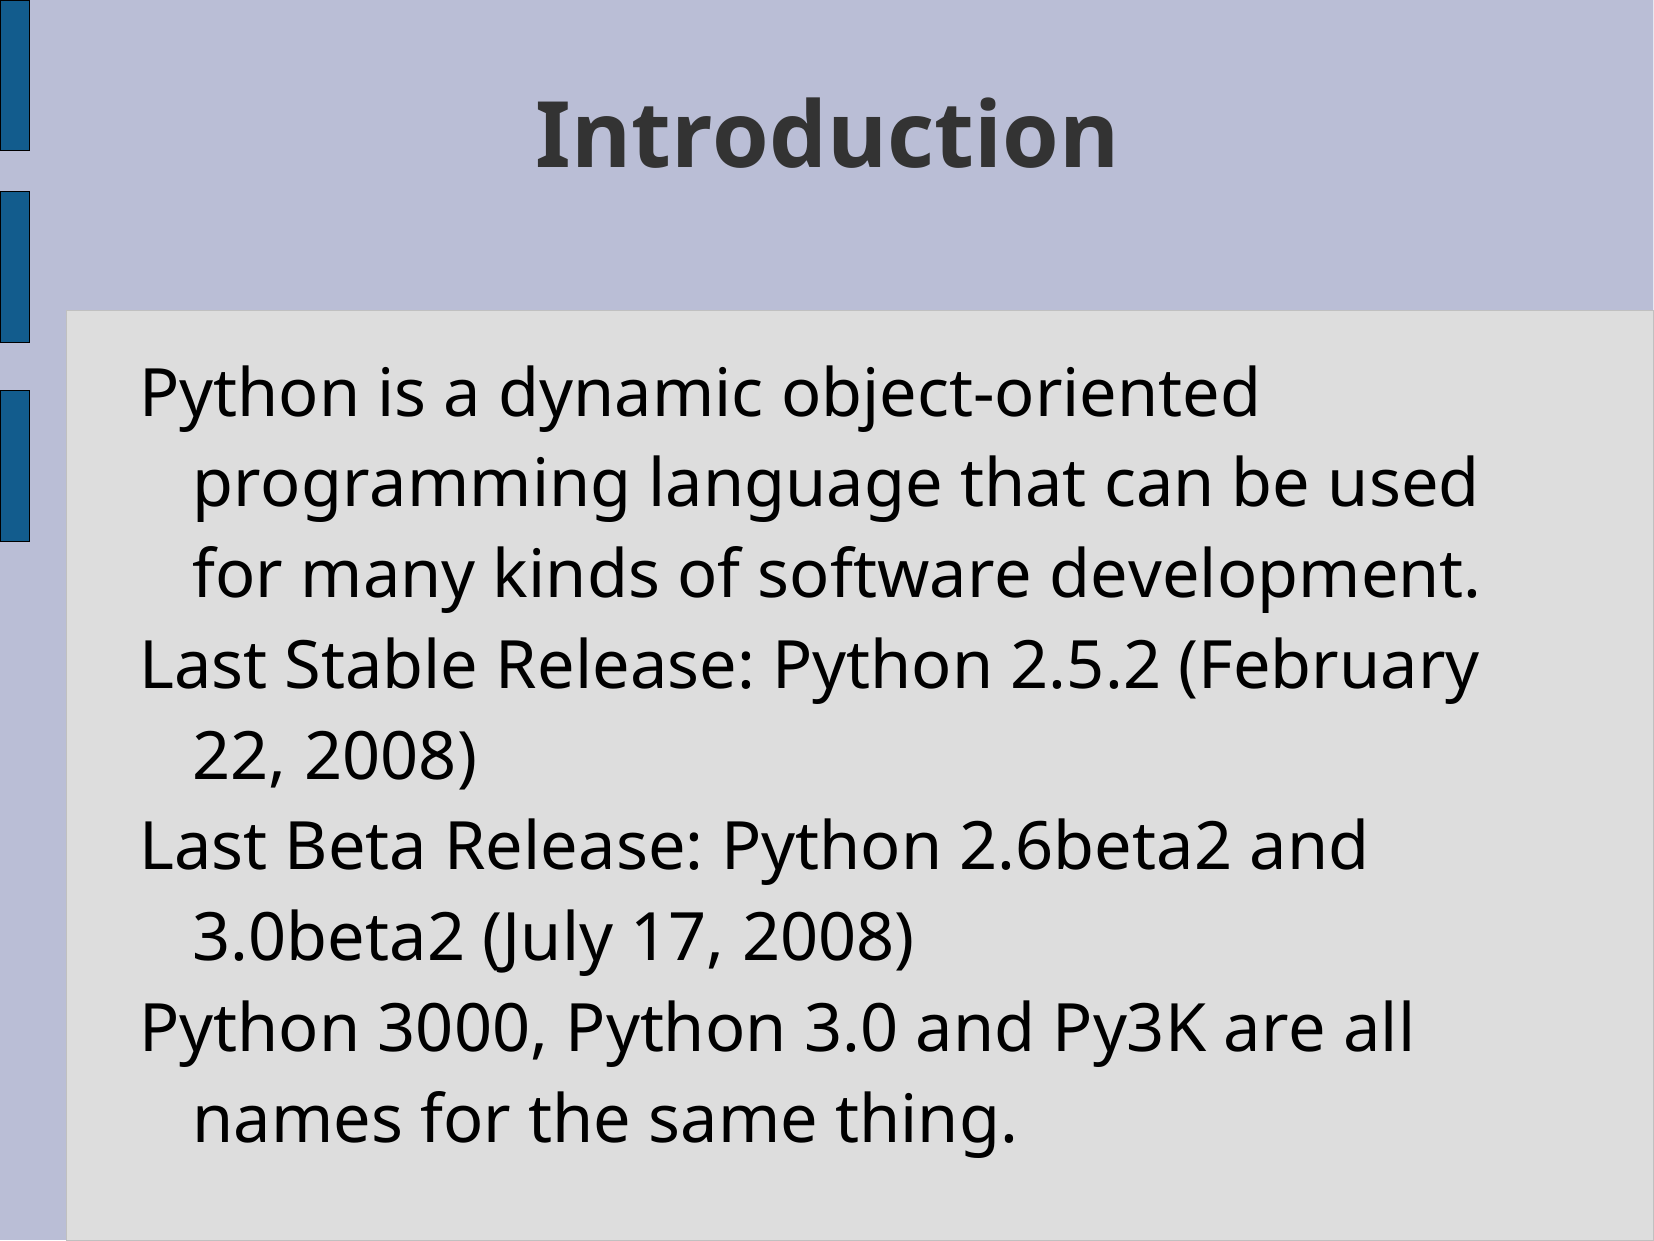

# Introduction
Python is a dynamic object-oriented programming language that can be used for many kinds of software development.
Last Stable Release: Python 2.5.2 (February 22, 2008)
Last Beta Release: Python 2.6beta2 and 3.0beta2 (July 17, 2008)
Python 3000, Python 3.0 and Py3K are all names for the same thing.